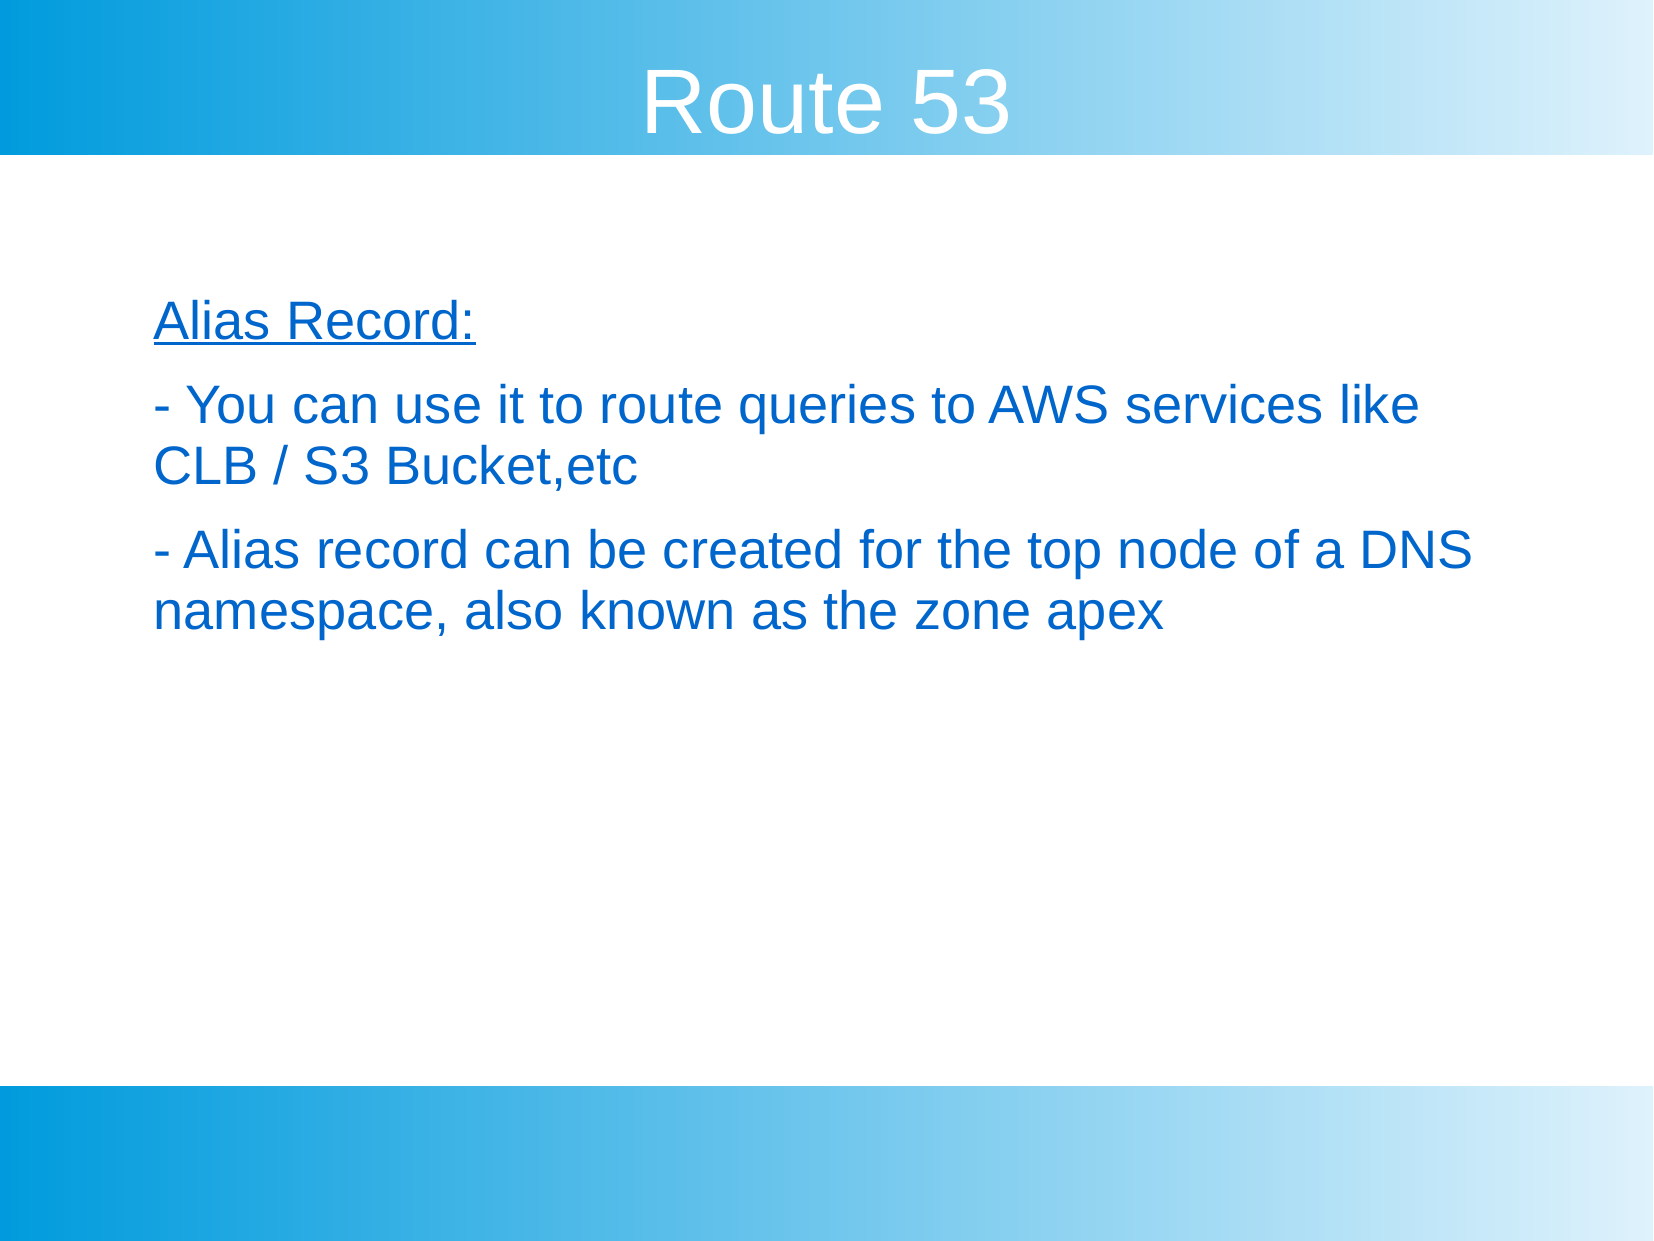

# Route 53
Alias Record:
- You can use it to route queries to AWS services like CLB / S3 Bucket,etc
- Alias record can be created for the top node of a DNS namespace, also known as the zone apex